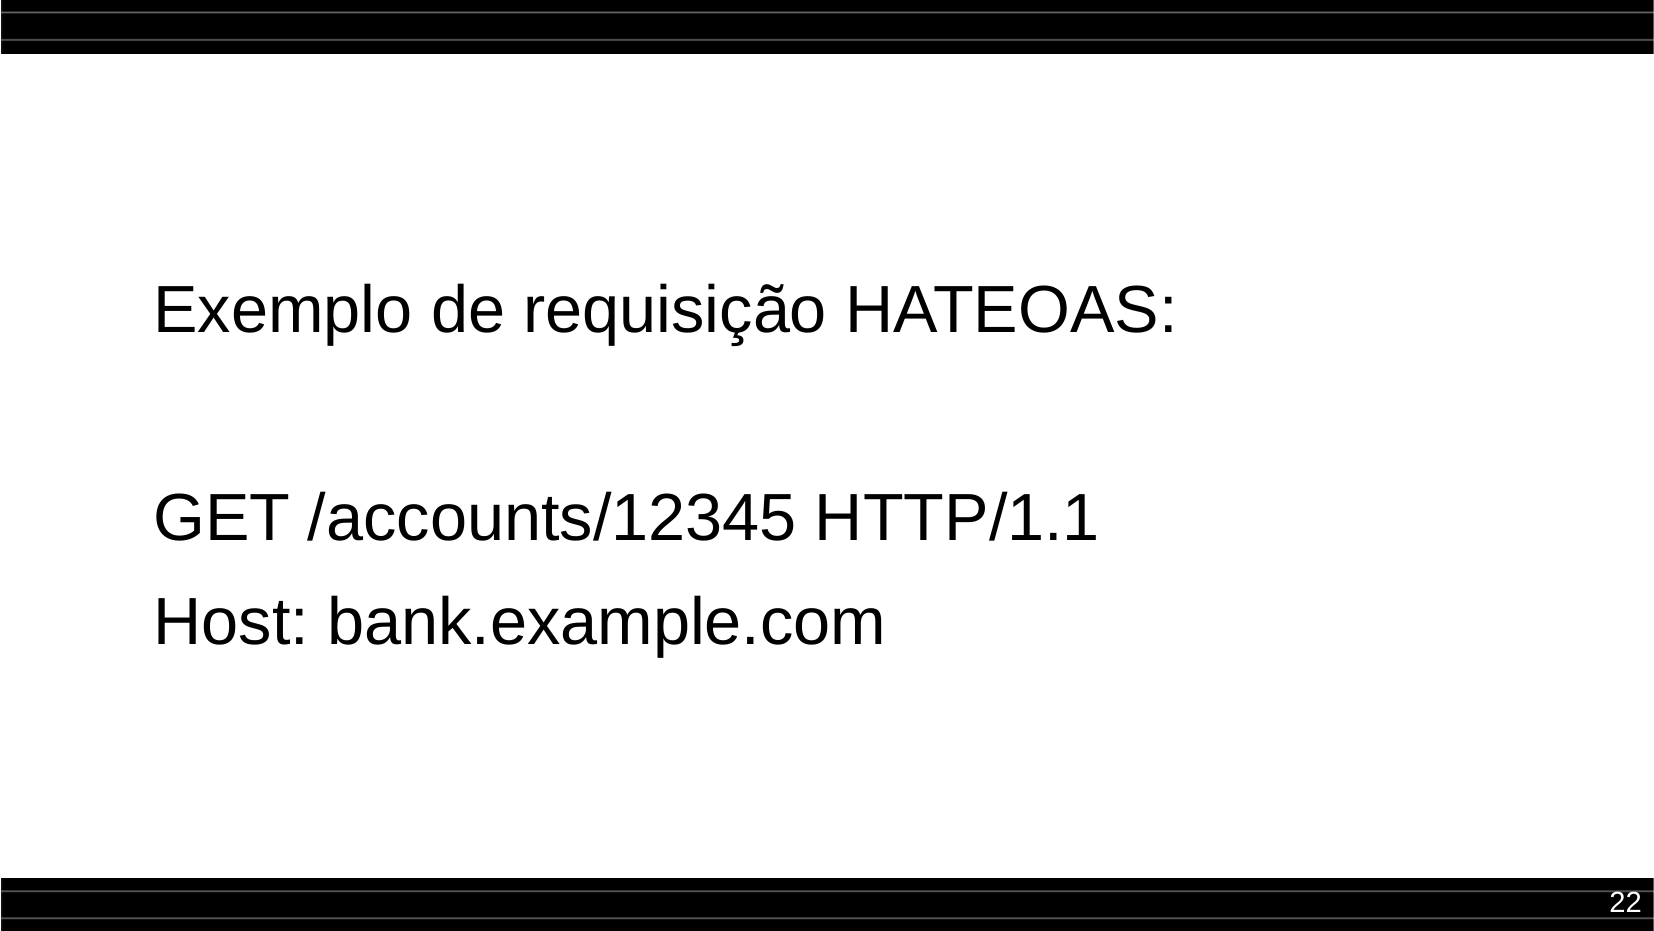

# Exemplo de requisição HATEOAS:
GET /accounts/12345 HTTP/1.1
Host: bank.example.com